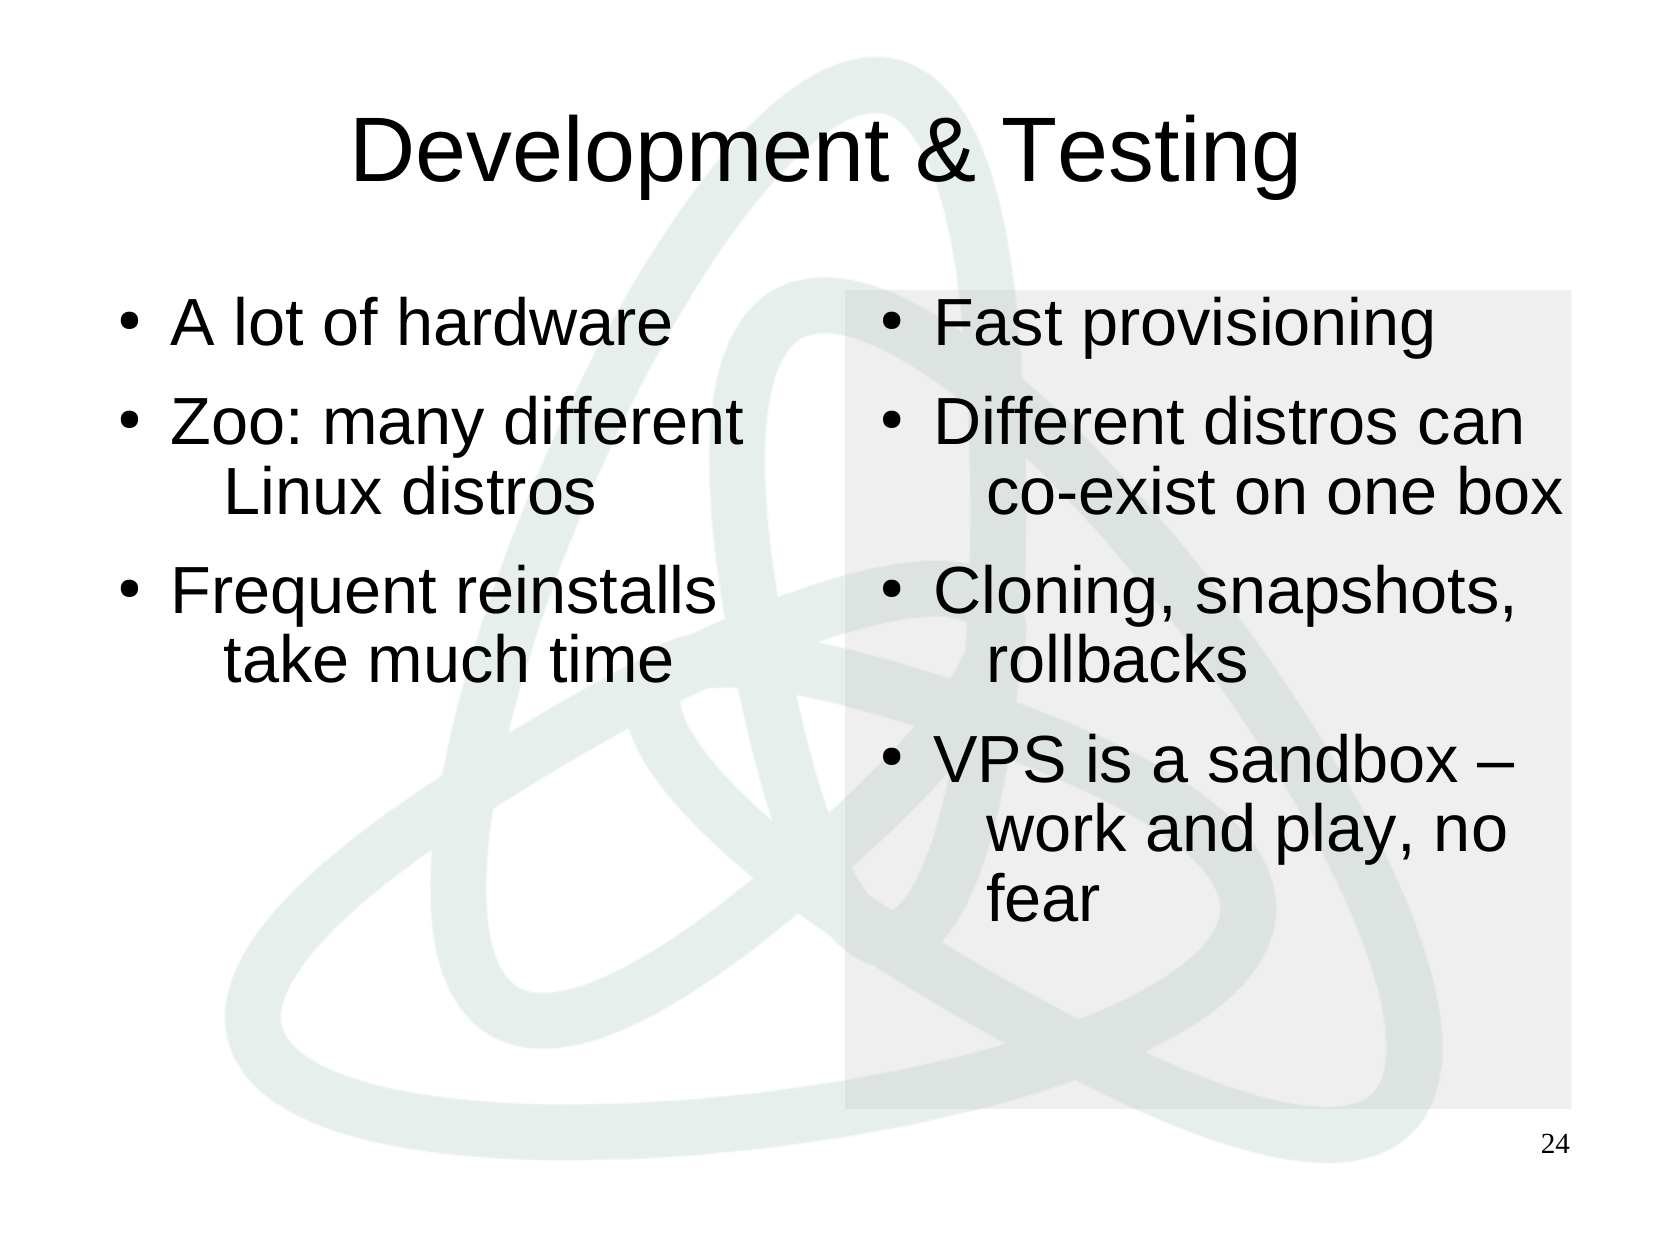

# Development & Testing
A lot of hardware
Zoo: many different Linux distros
Frequent reinstalls take much time
Fast provisioning
Different distros can co-exist on one box
Cloning, snapshots, rollbacks
VPS is a sandbox – work and play, no fear